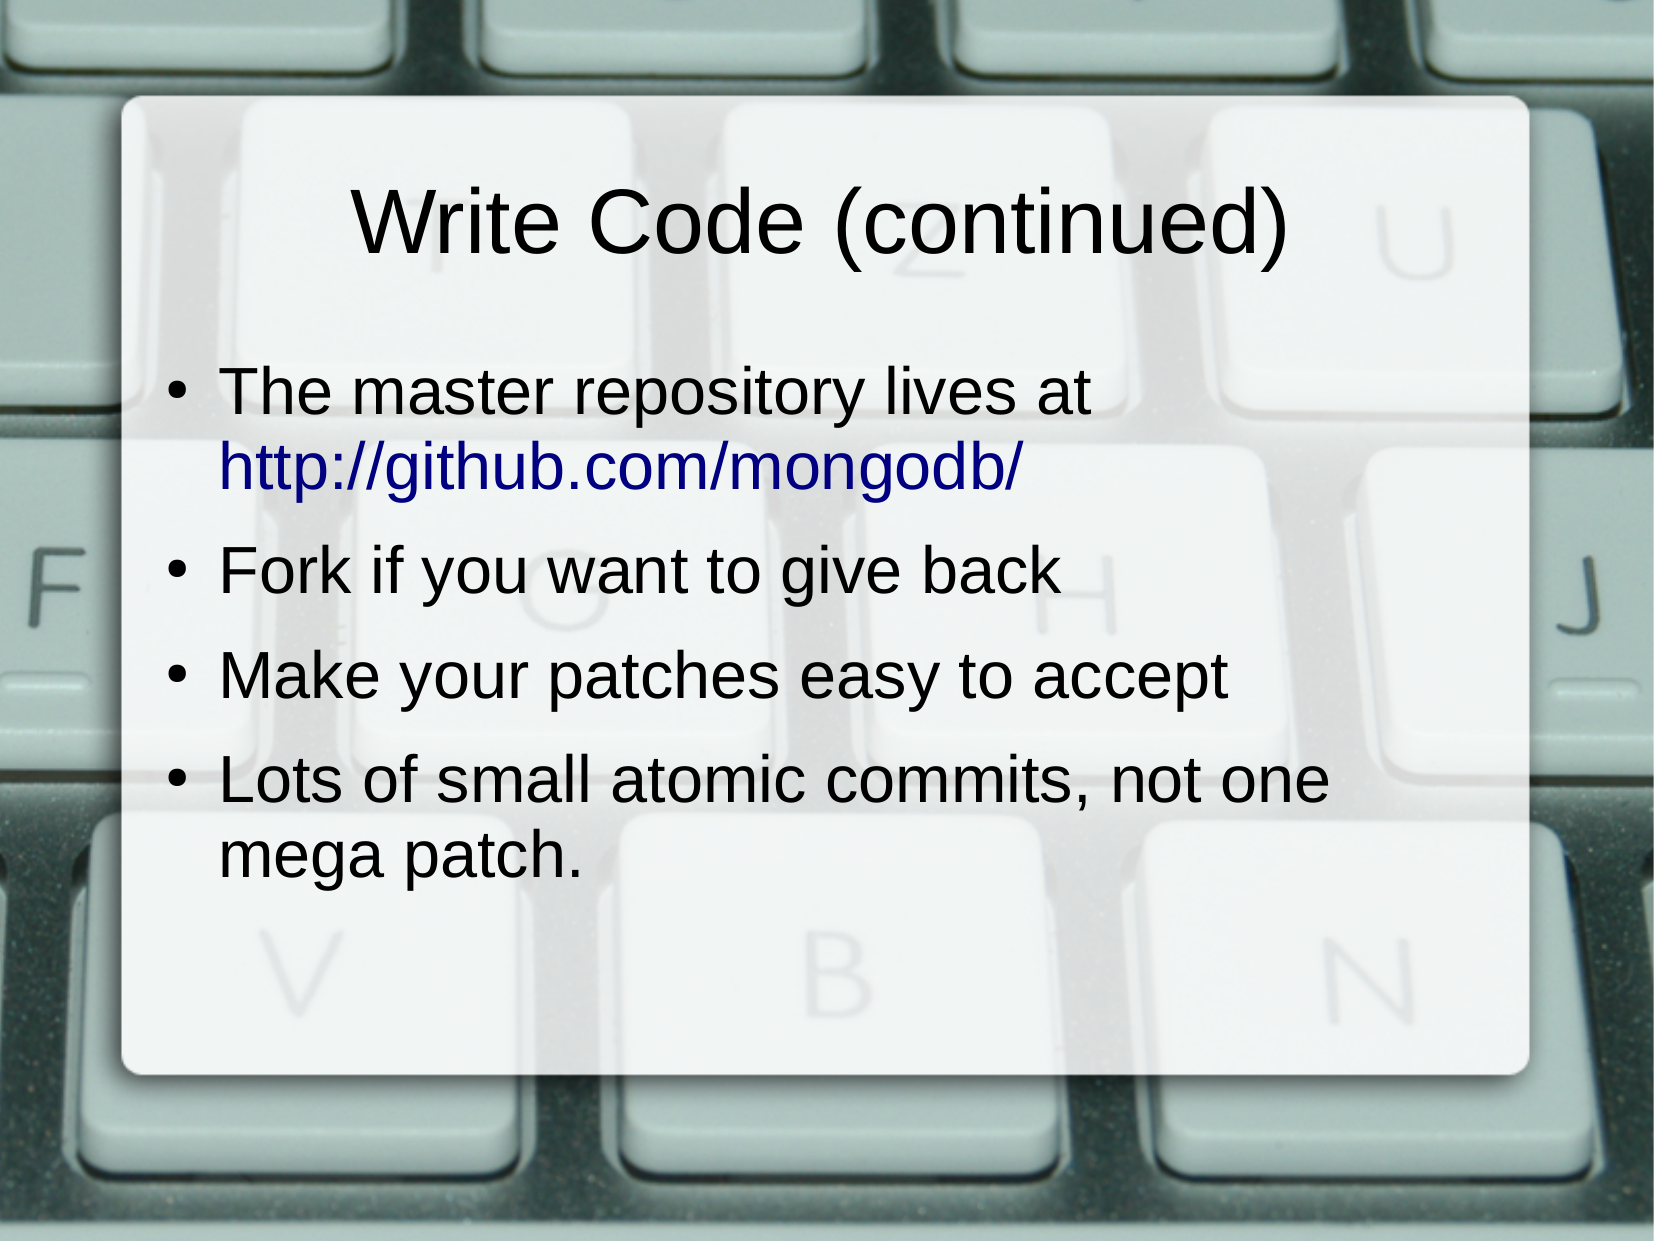

# Write Code (continued)
The master repository lives at http://github.com/mongodb/
Fork if you want to give back
Make your patches easy to accept
Lots of small atomic commits, not one mega patch.